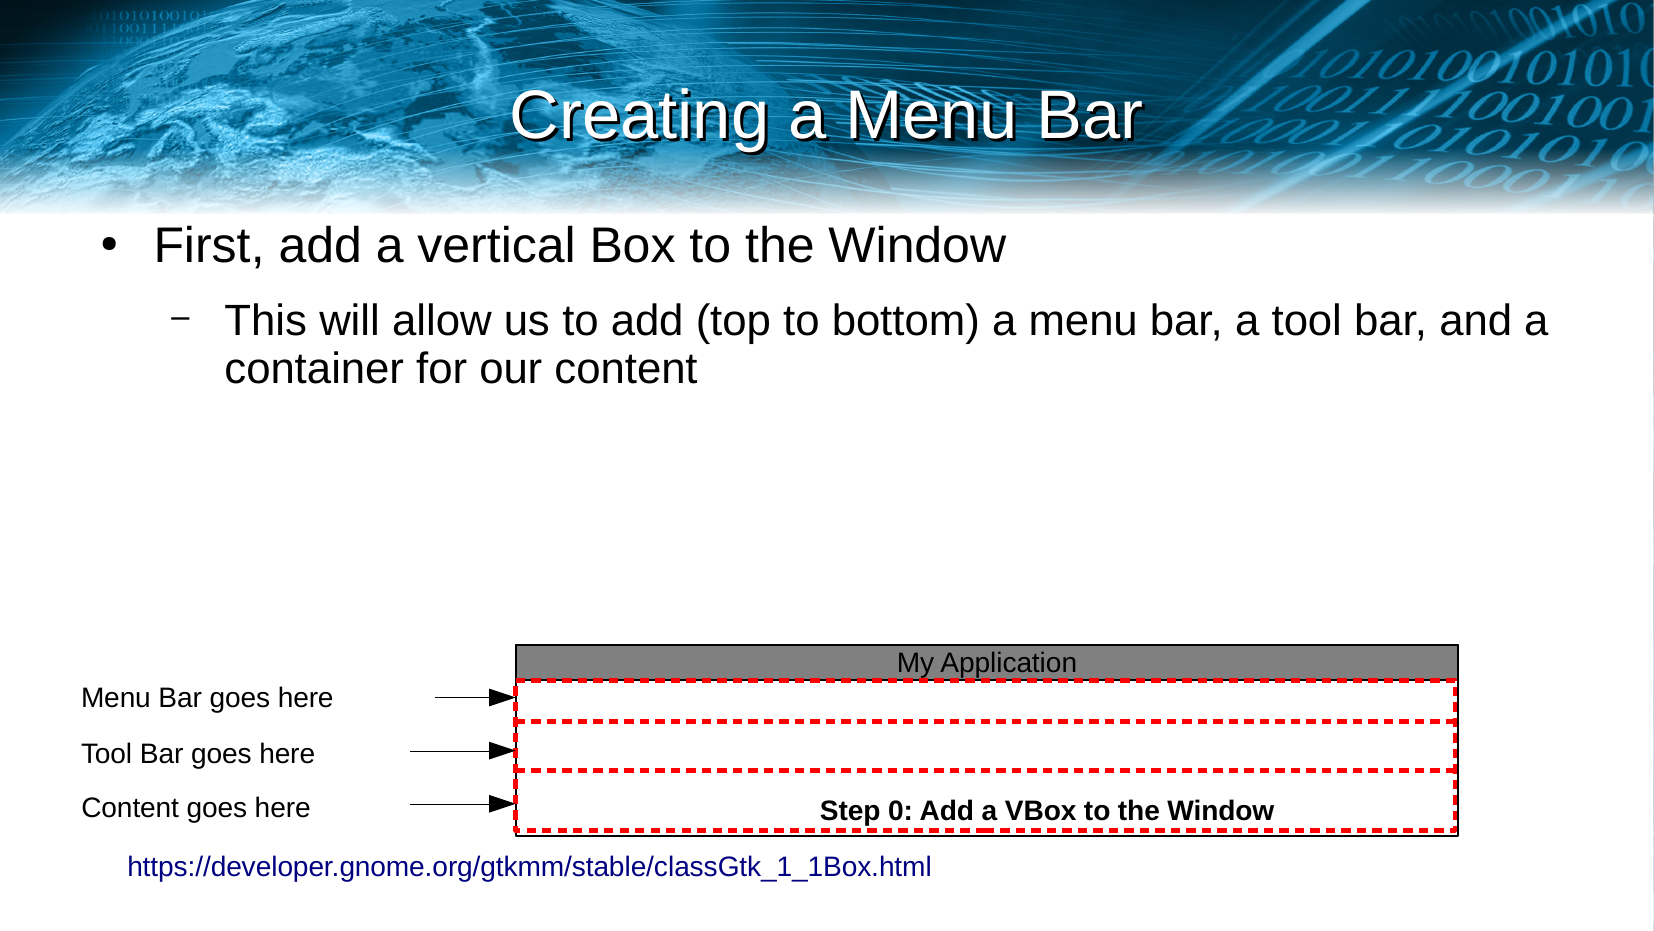

# Creating a Menu Bar
First, add a vertical Box to the Window
This will allow us to add (top to bottom) a menu bar, a tool bar, and a container for our content
My Application
Menu Bar goes here
Tool Bar goes here
Content goes here
Step 0: Add a VBox to the Window
https://developer.gnome.org/gtkmm/stable/classGtk_1_1Box.html